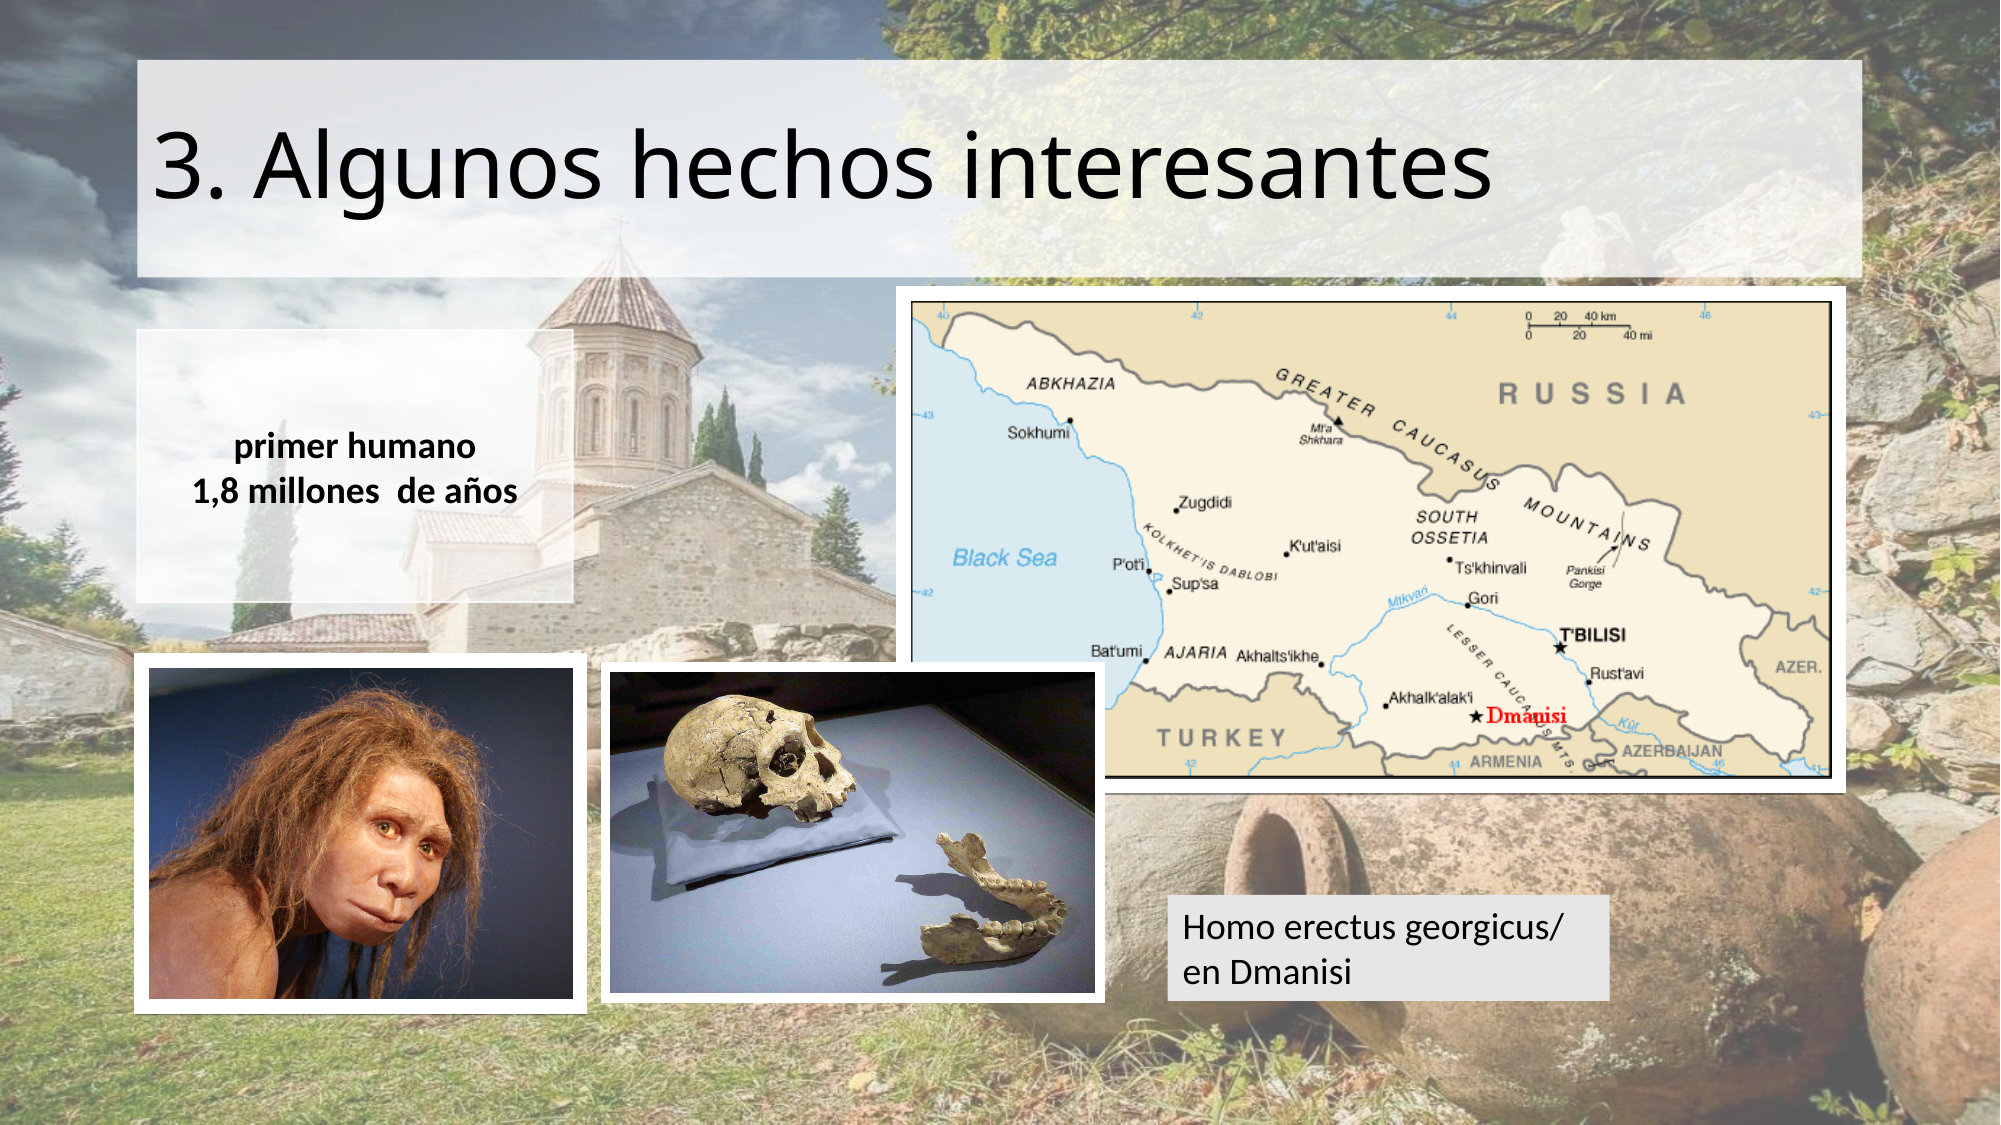

# 3. Algunos hechos interesantes
primer humano
1,8 millones de años
Homo erectus georgicus/ en Dmanisi